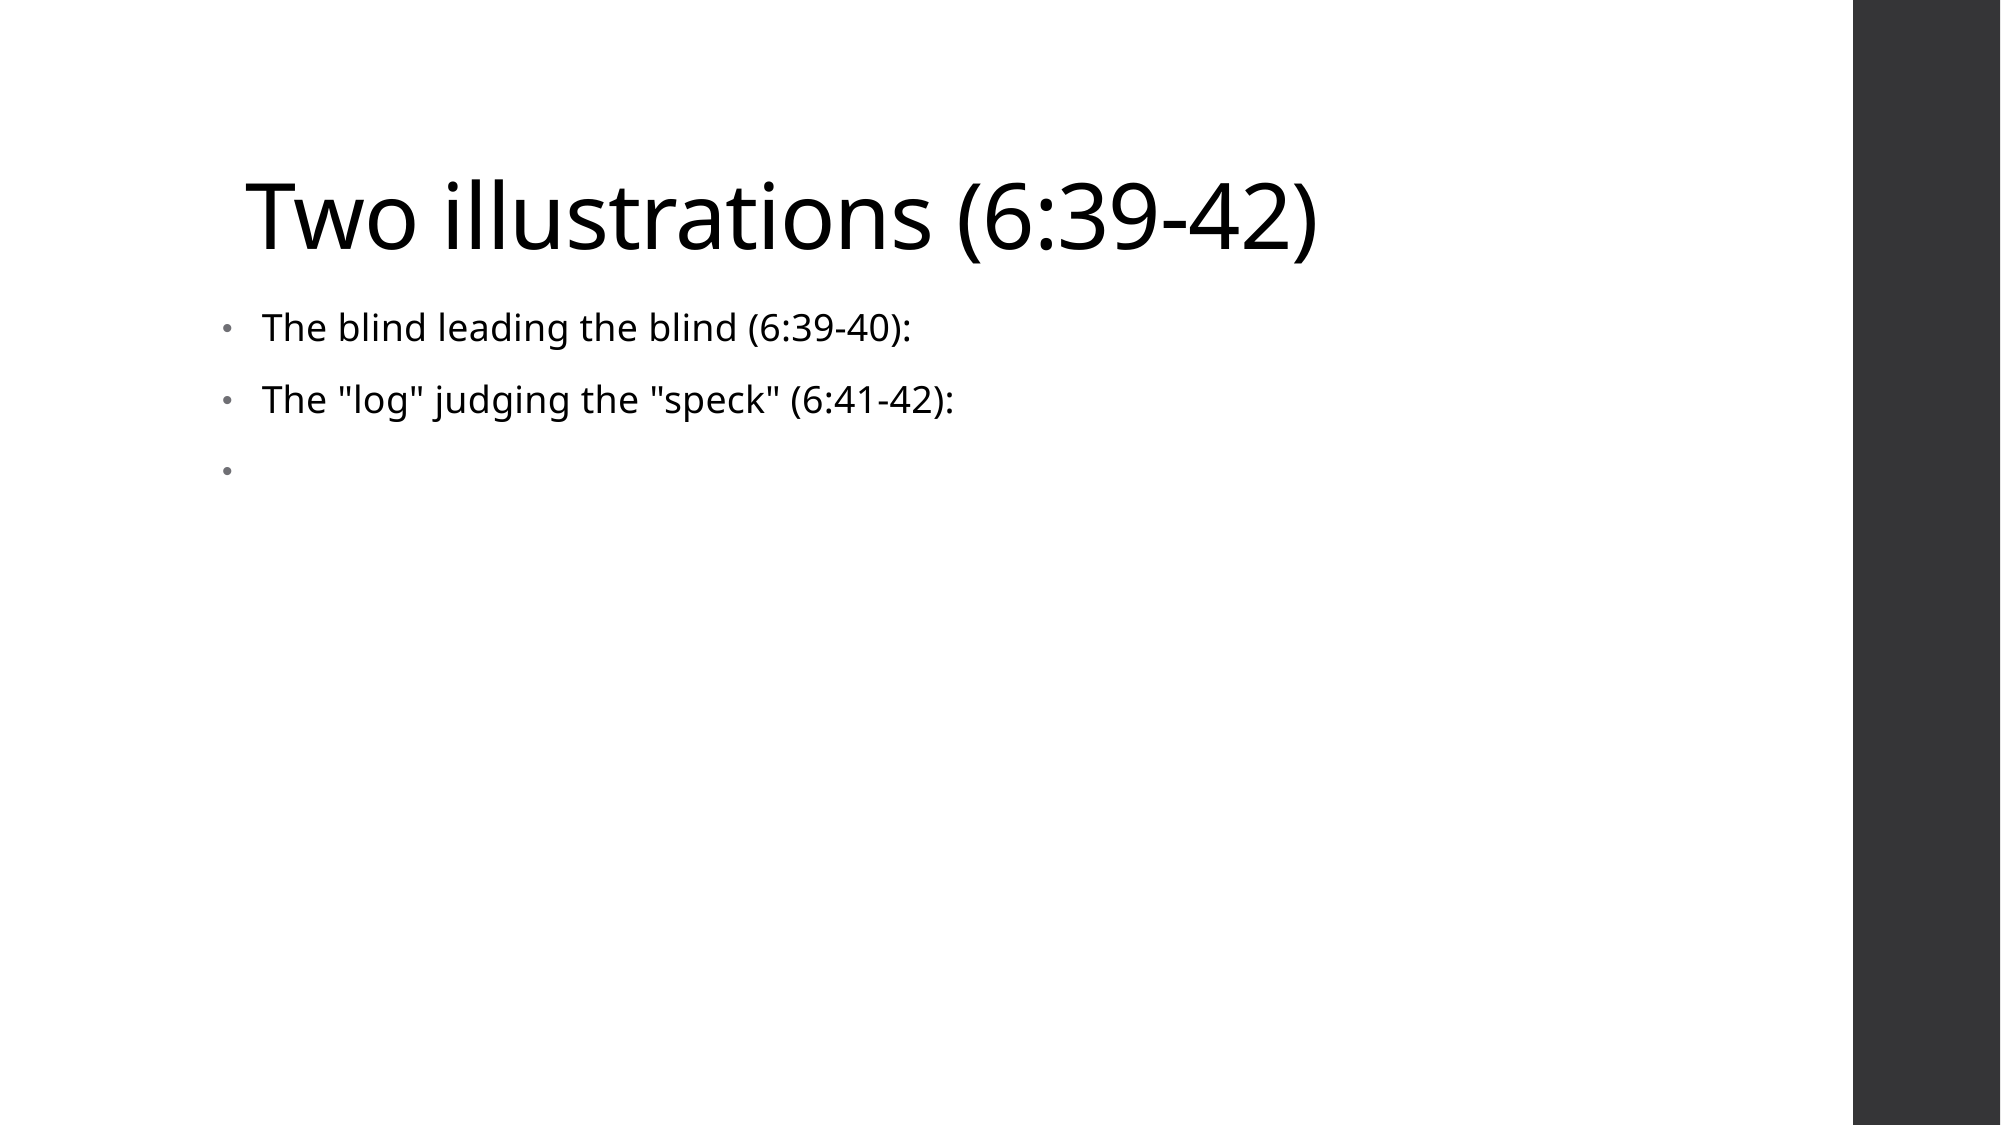

# Two illustrations (6:39-42)
 The blind leading the blind (6:39-40):
 The "log" judging the "speck" (6:41-42):